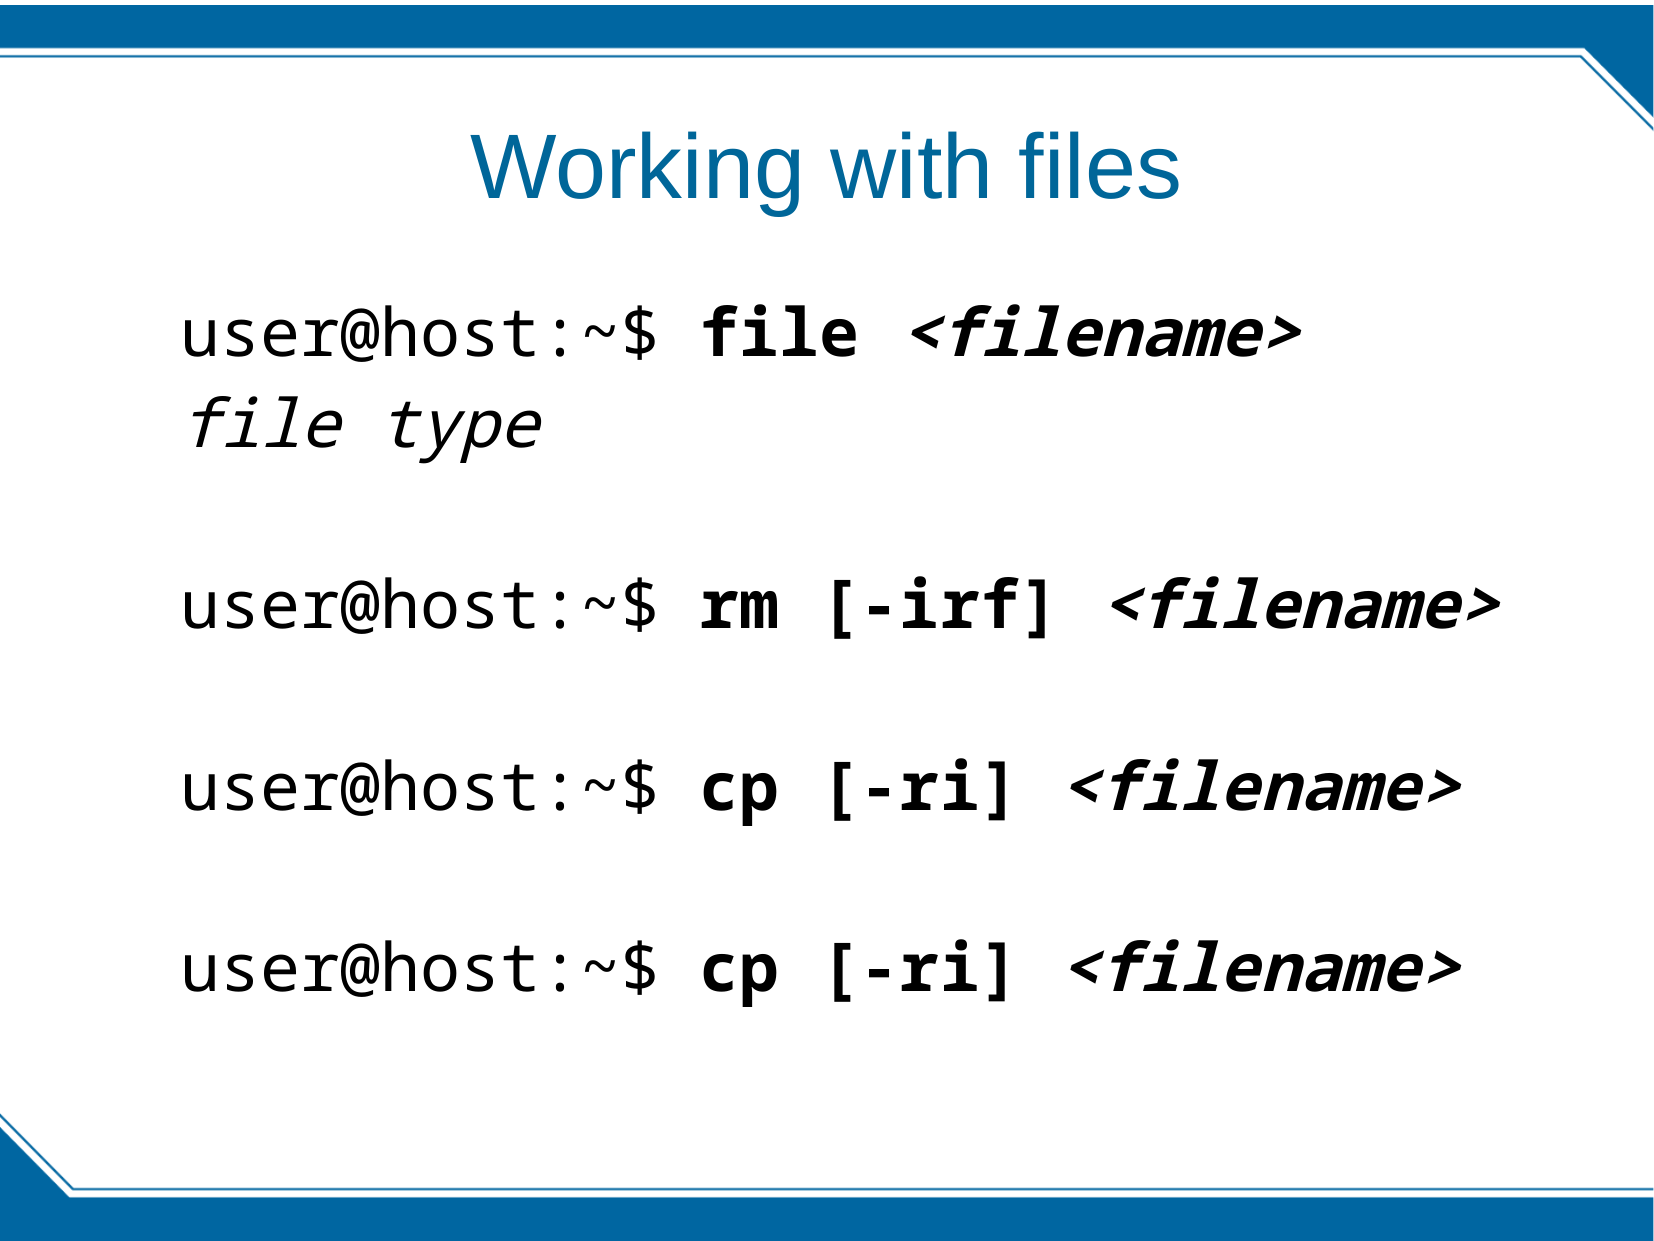

# Working with files
user@host:~$ file <filename>
file type
user@host:~$ rm [-irf] <filename>
user@host:~$ cp [-ri] <filename>
user@host:~$ cp [-ri] <filename>